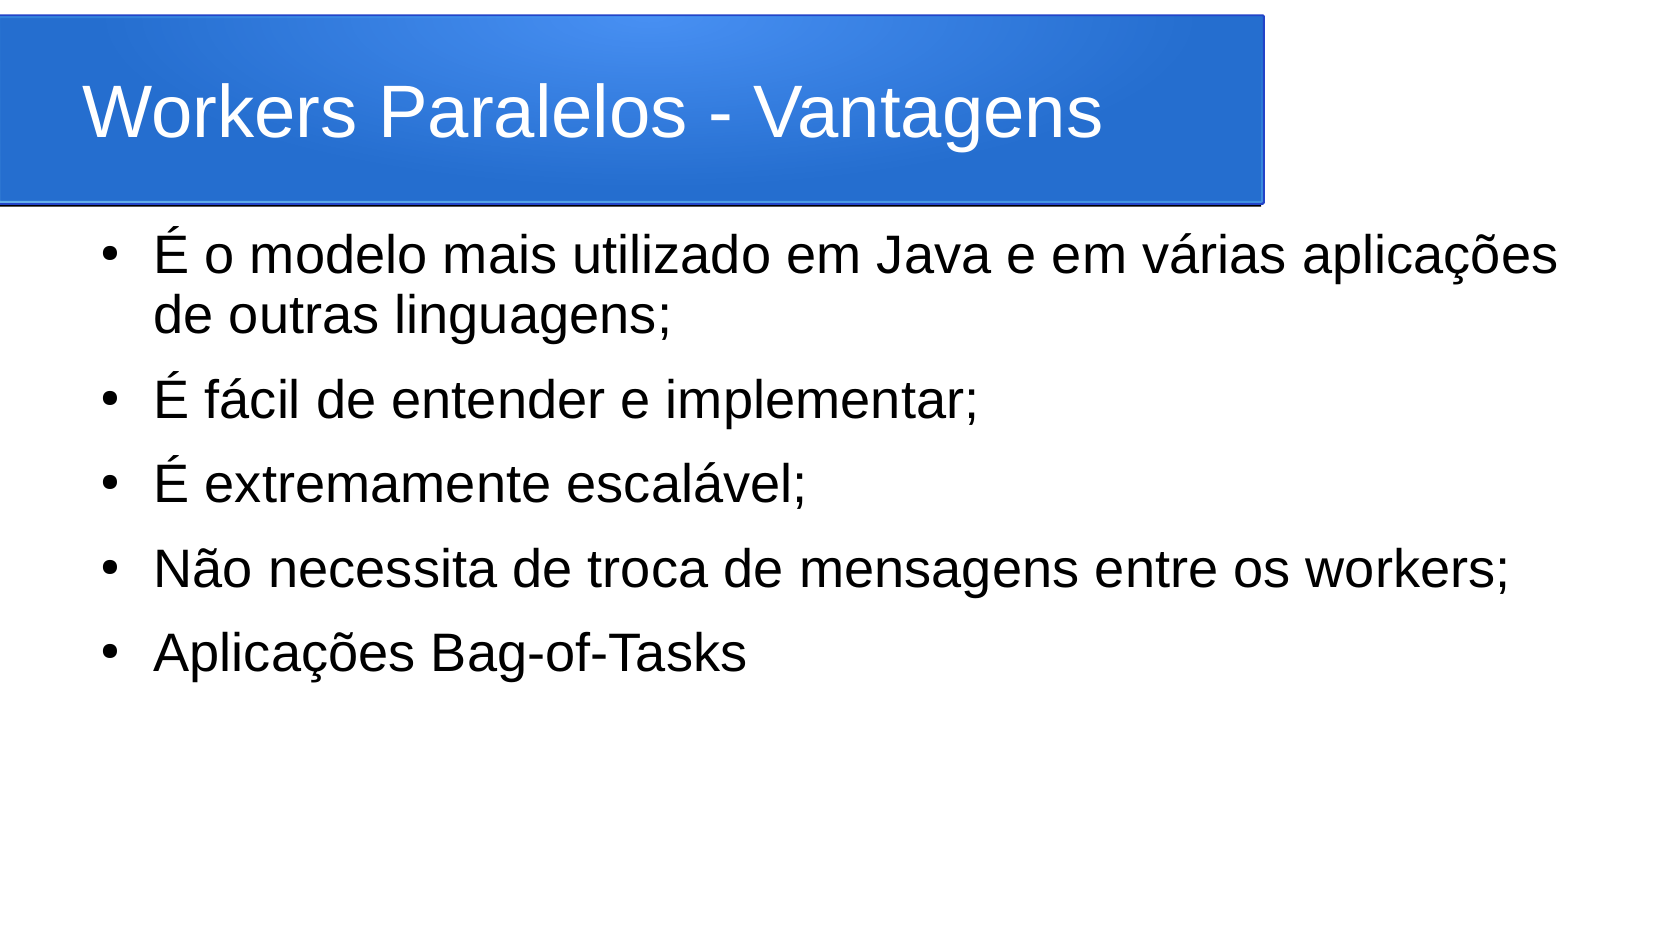

# Workers Paralelos - Vantagens
É o modelo mais utilizado em Java e em várias aplicações de outras linguagens;
É fácil de entender e implementar;
É extremamente escalável;
Não necessita de troca de mensagens entre os workers;
Aplicações Bag-of-Tasks